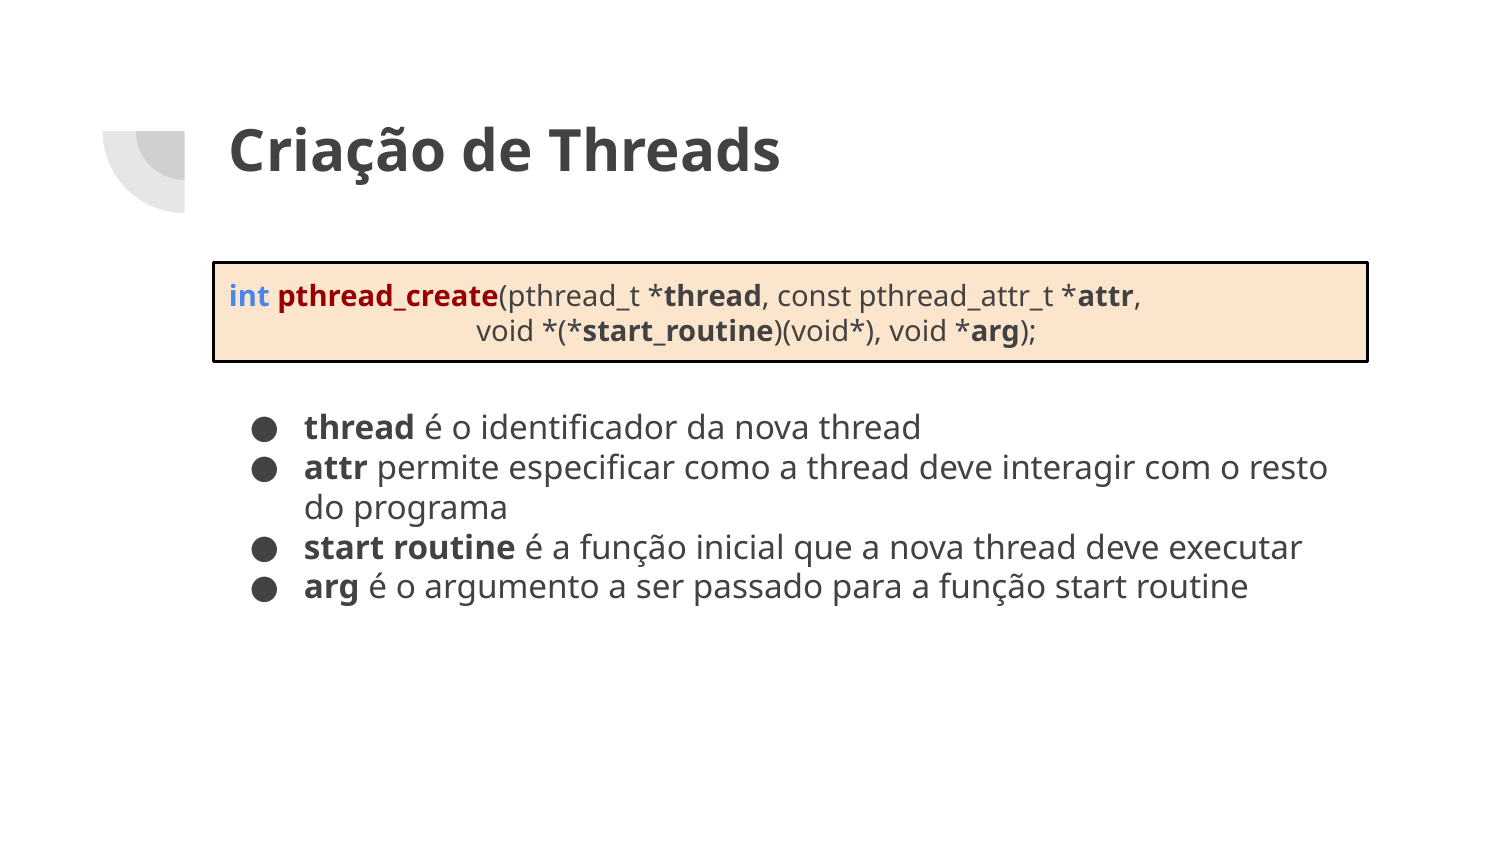

# Criação de Threads
int pthread_create(pthread_t *thread, const pthread_attr_t *attr,
 void *(*start_routine)(void*), void *arg);
thread é o identificador da nova thread
attr permite especificar como a thread deve interagir com o resto do programa
start routine é a função inicial que a nova thread deve executar
arg é o argumento a ser passado para a função start routine